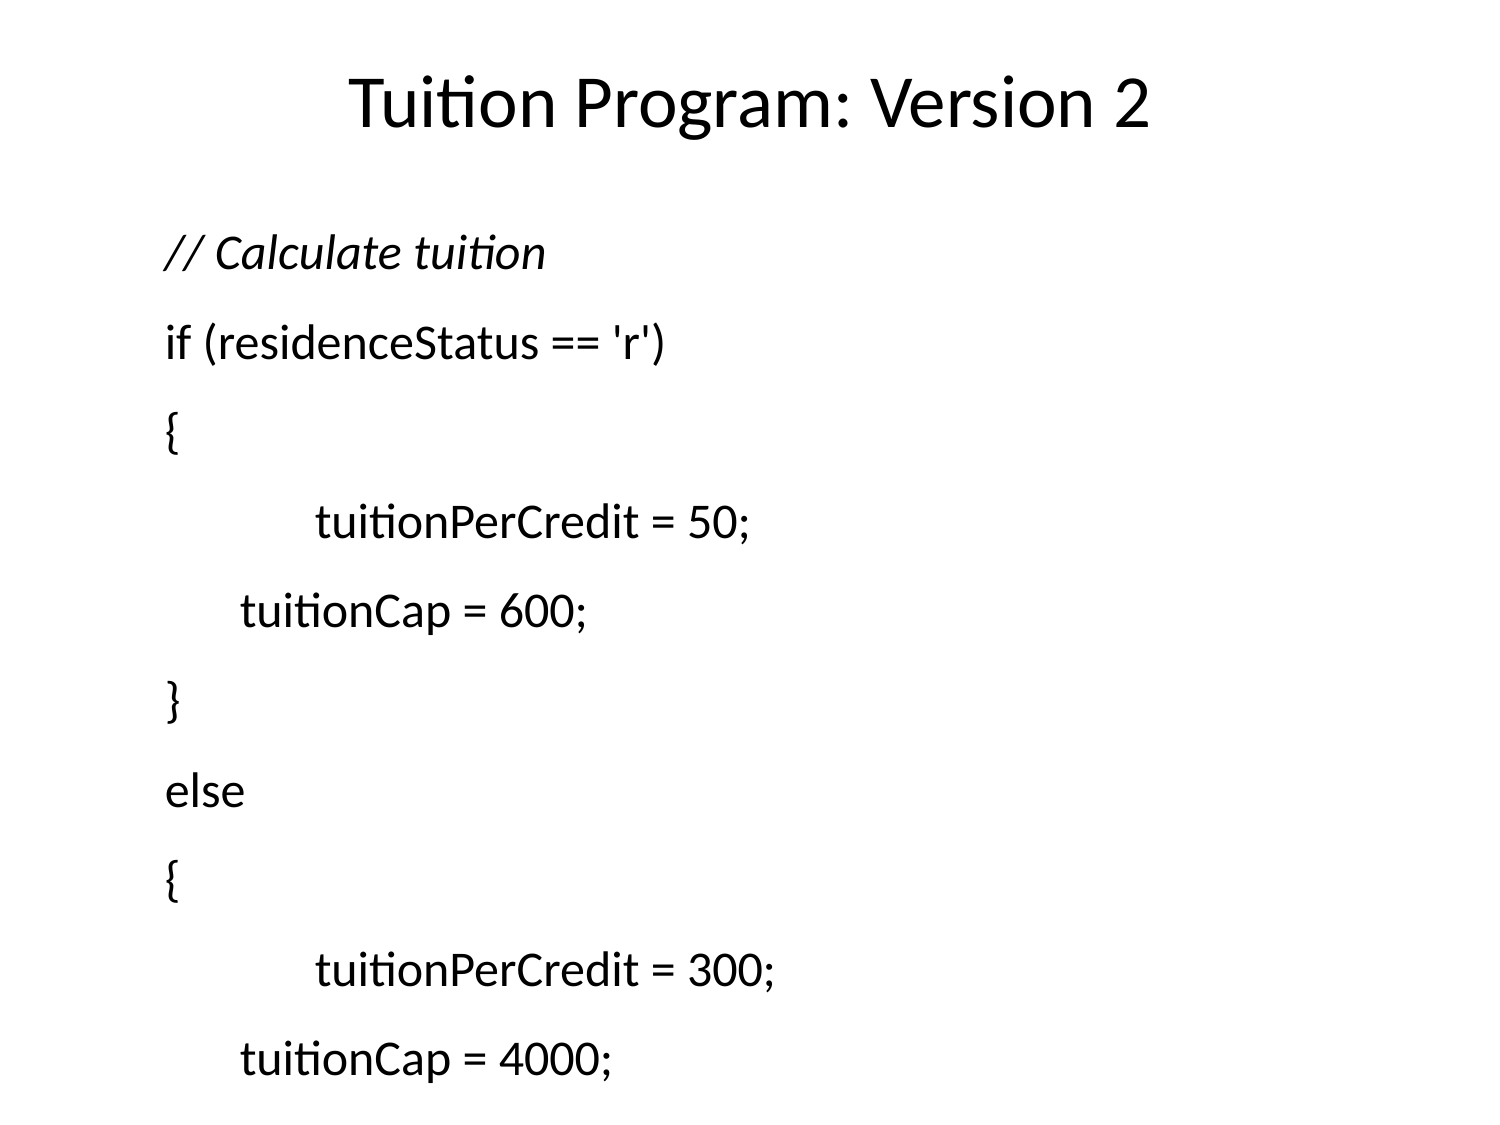

# Tuition Program: Version 2
 	// Calculate tuition
 	if (residenceStatus == 'r')
 	{
 		tuitionPerCredit = 50;
		tuitionCap = 600;
 	}
 	else
 	{
 		tuitionPerCredit = 300;
		tuitionCap = 4000;
 	}
 	tuition = tuitionPerCredit * numCredits;